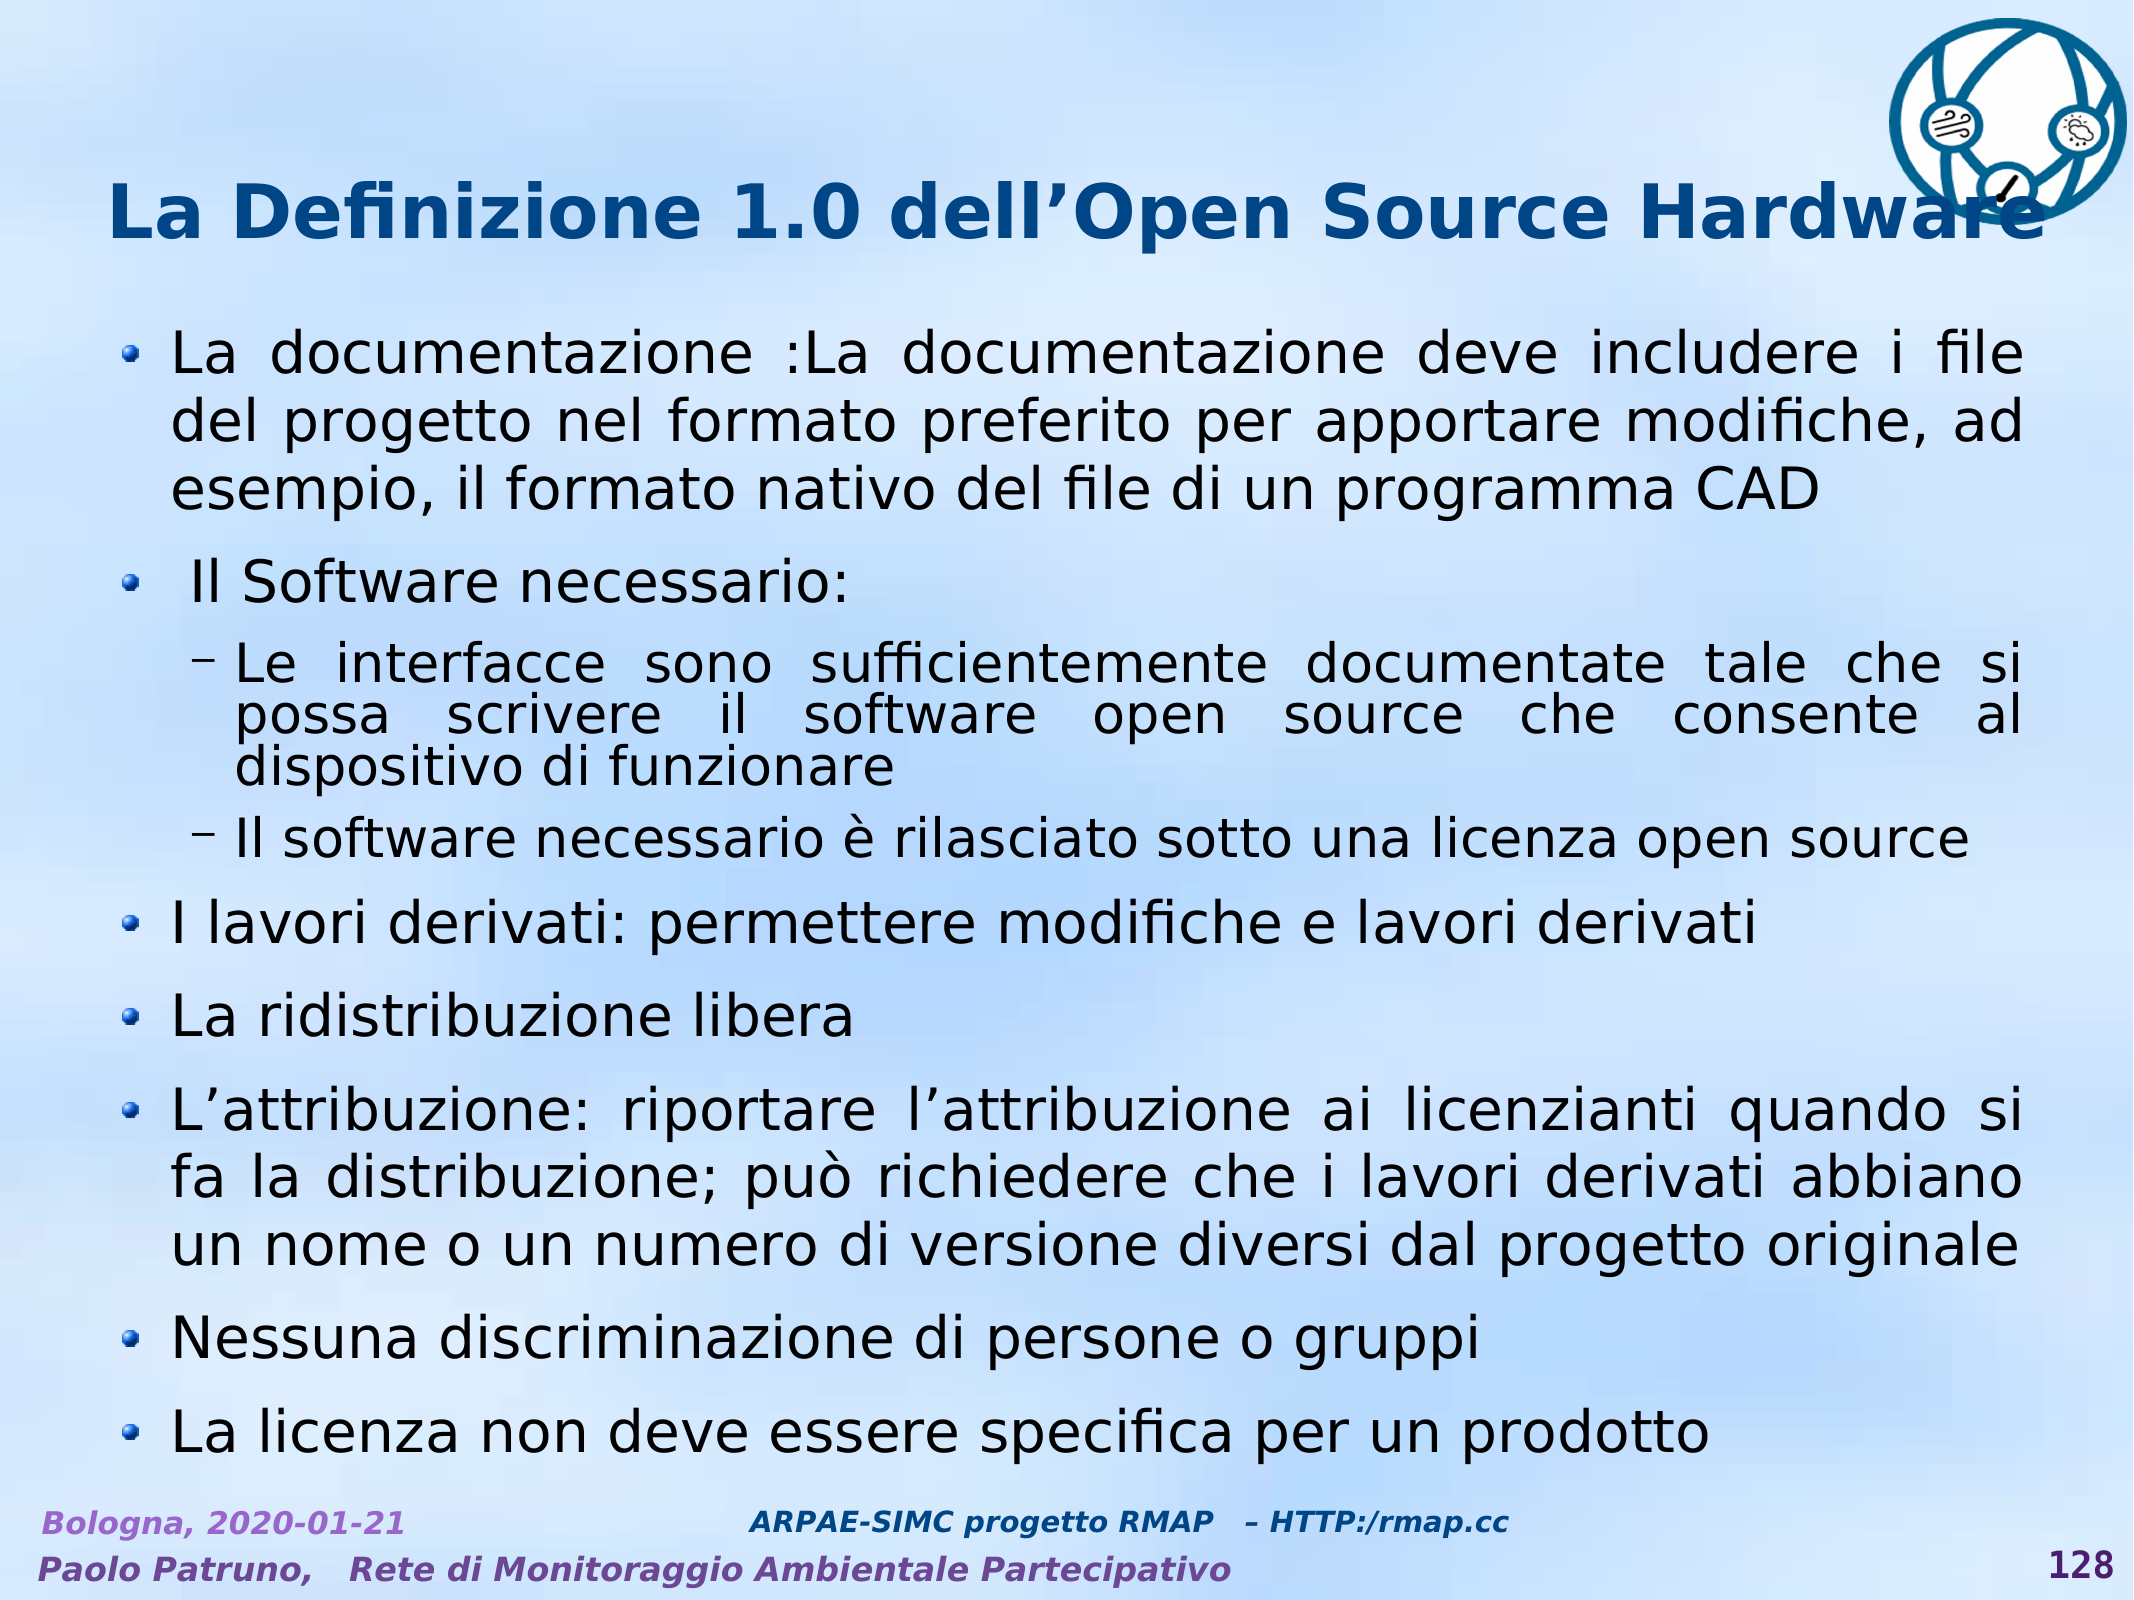

# La Definizione 1.0 dell’Open Source Hardware
La documentazione :La documentazione deve includere i file del progetto nel formato preferito per apportare modifiche, ad esempio, il formato nativo del file di un programma CAD
 Il Software necessario:
Le interfacce sono sufficientemente documentate tale che si possa scrivere il software open source che consente al dispositivo di funzionare
Il software necessario è rilasciato sotto una licenza open source
I lavori derivati: permettere modifiche e lavori derivati
La ridistribuzione libera
L’attribuzione: riportare l’attribuzione ai licenzianti quando si fa la distribuzione; può richiedere che i lavori derivati abbiano un nome o un numero di versione diversi dal progetto originale
Nessuna discriminazione di persone o gruppi
La licenza non deve essere specifica per un prodotto